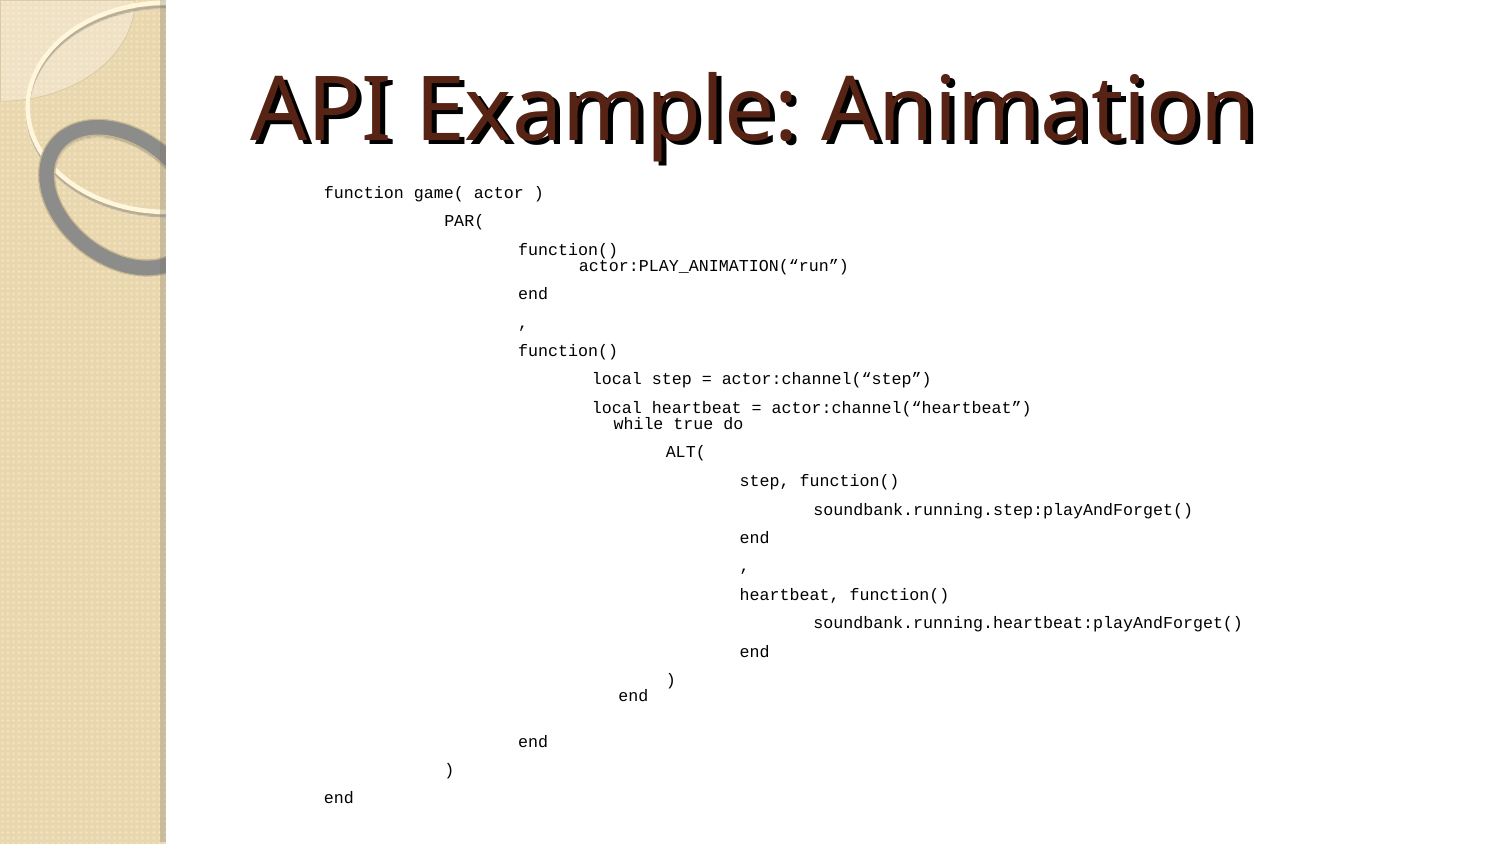

# API Example: Animation
function game( actor )
	PAR(
		function()
actor:PLAY_ANIMATION(“run”)
		end
		,
		function()
			local step = actor:channel(“step”)
			local heartbeat = actor:channel(“heartbeat”)
while true do
				ALT(
					step, function()
						soundbank.running.step:playAndForget()
					end
					,
					heartbeat, function()
						soundbank.running.heartbeat:playAndForget()
					end
				)
end
		end
	)
end